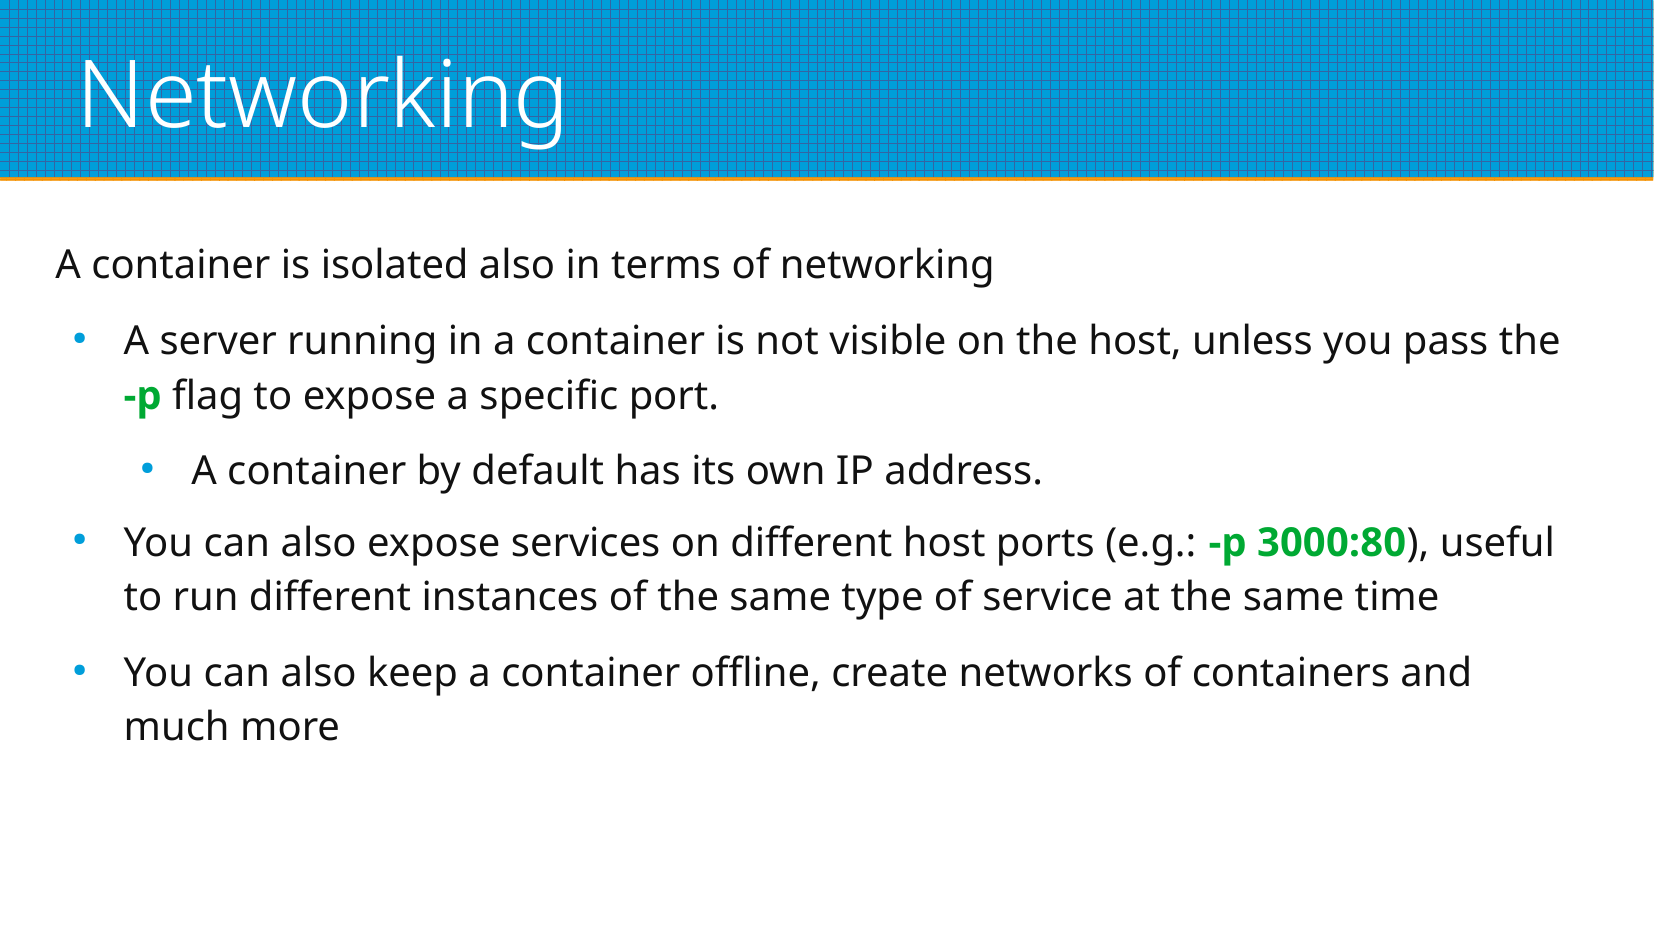

# Networking
A container is isolated also in terms of networking
A server running in a container is not visible on the host, unless you pass the -p flag to expose a specific port.
A container by default has its own IP address.
You can also expose services on different host ports (e.g.: -p 3000:80), useful to run different instances of the same type of service at the same time
You can also keep a container offline, create networks of containers and much more